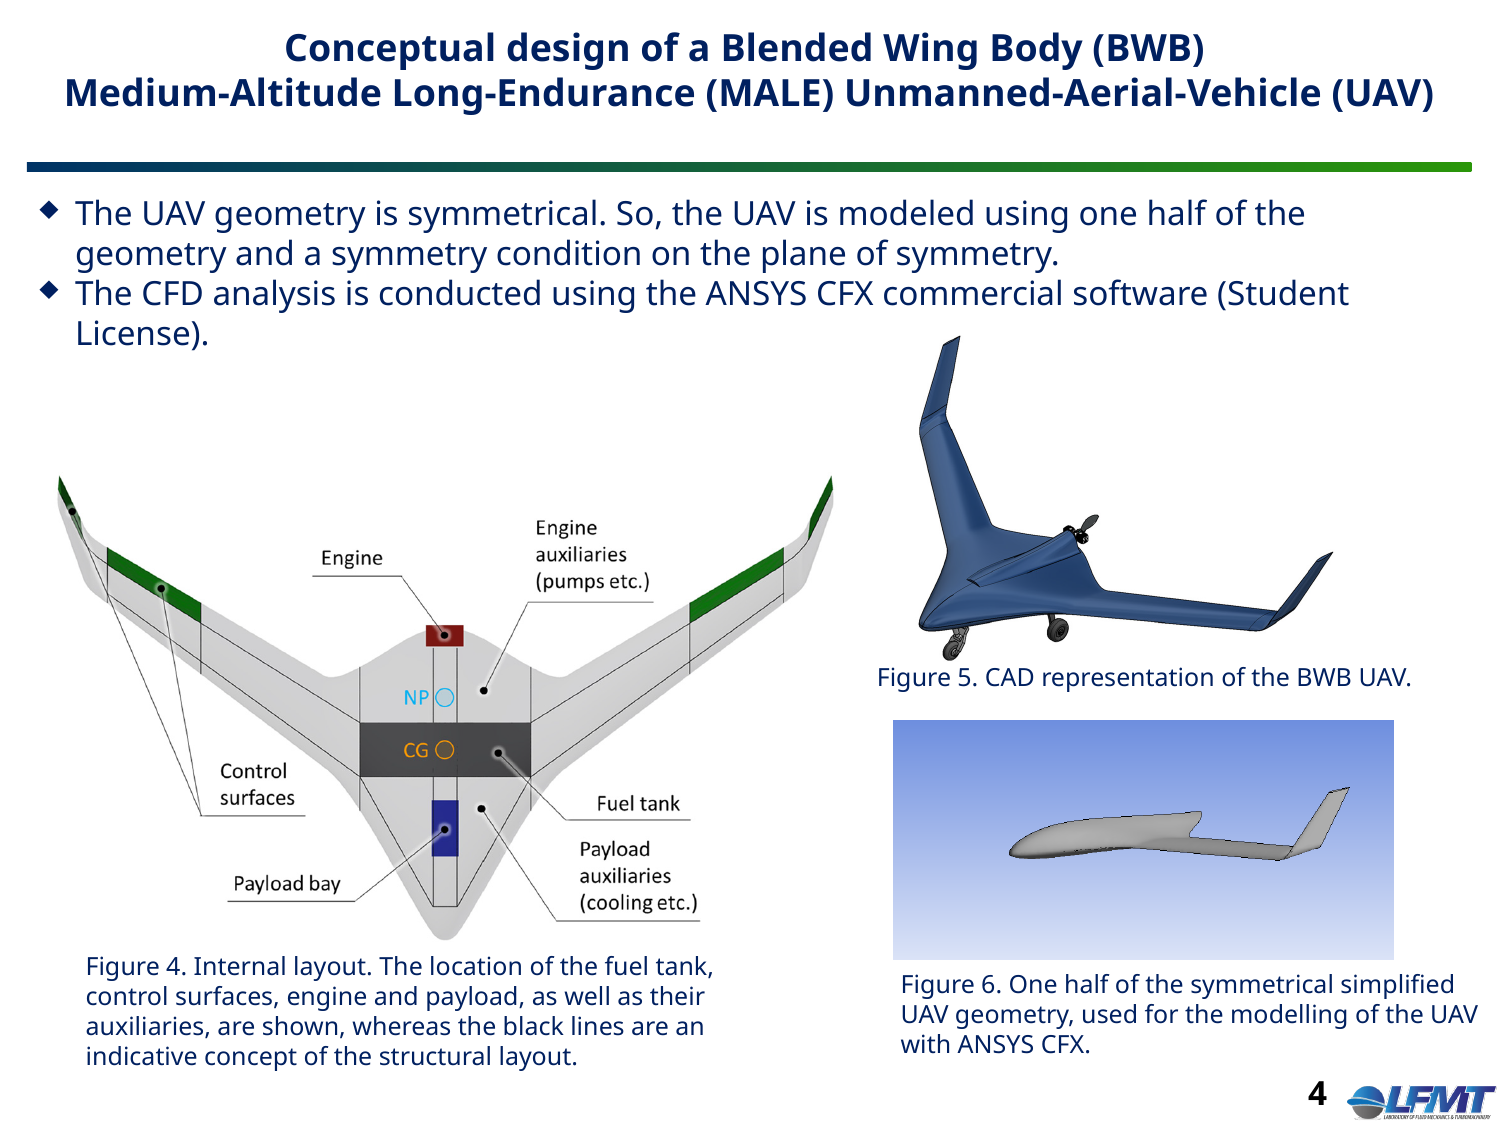

# Conceptual design of a Blended Wing Body (BWB) Medium-Altitude Long-Endurance (MALE) Unmanned-Aerial-Vehicle (UAV)
The UAV geometry is symmetrical. So, the UAV is modeled using one half of the geometry and a symmetry condition on the plane of symmetry.
The CFD analysis is conducted using the ANSYS CFX commercial software (Student License).
Figure 5. CAD representation of the BWB UAV.
Figure 4. Internal layout. The location of the fuel tank, control surfaces, engine and payload, as well as their auxiliaries, are shown, whereas the black lines are an indicative concept of the structural layout.
Figure 6. One half of the symmetrical simplified UAV geometry, used for the modelling of the UAV with ANSYS CFX.